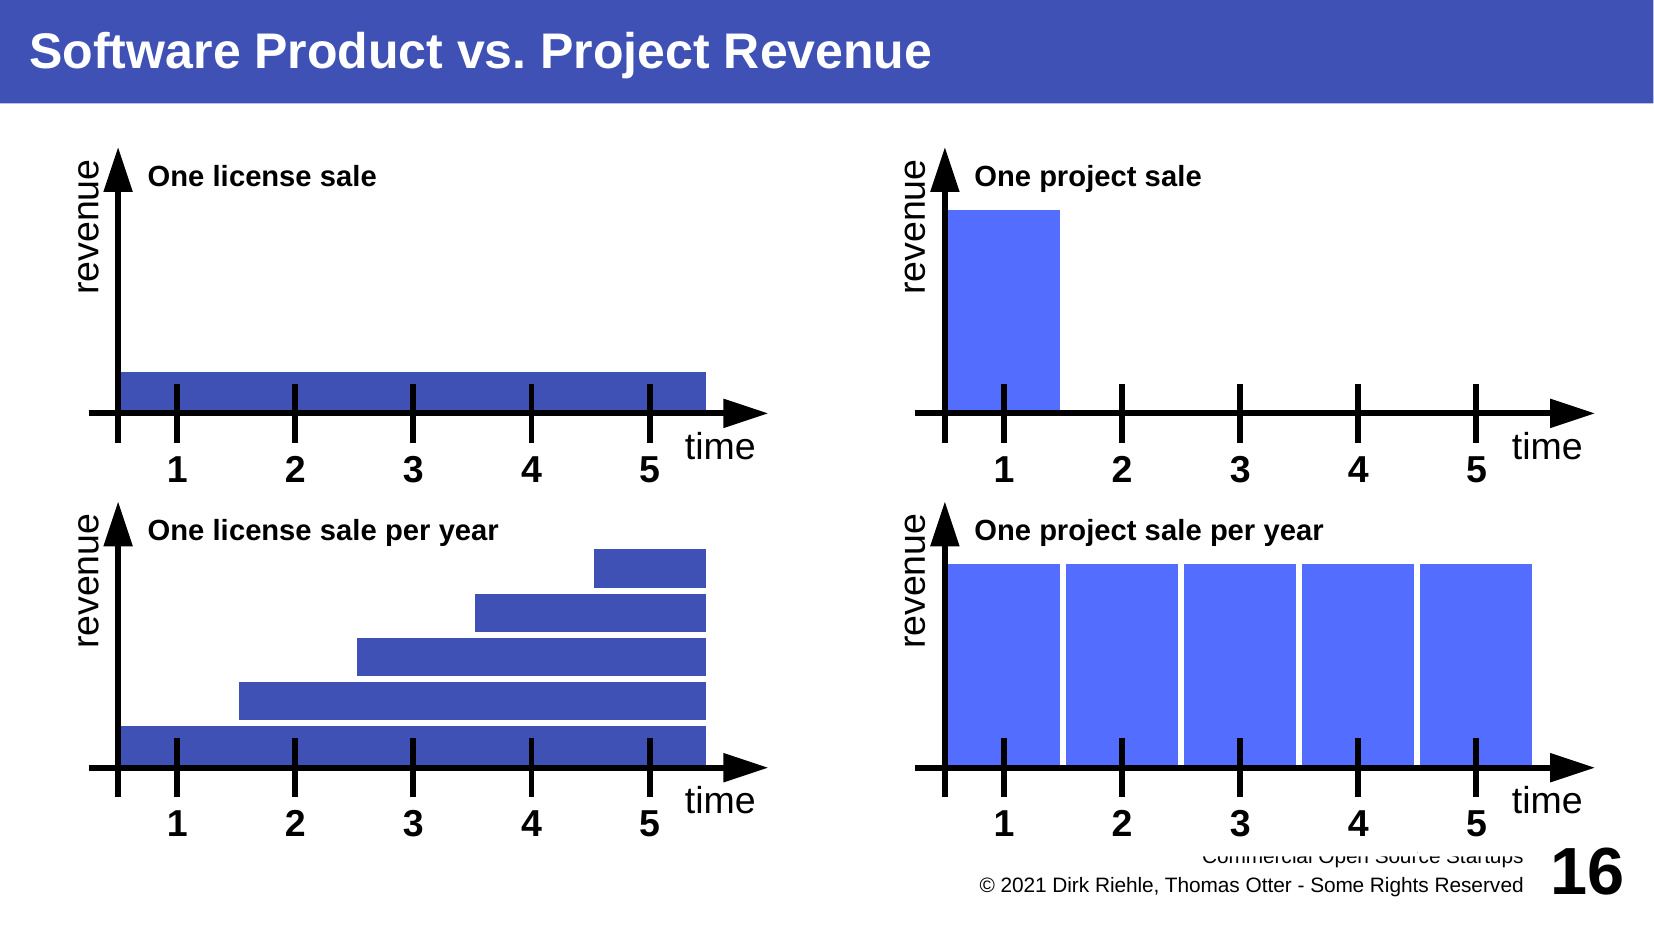

# Software Product vs. Project Revenue
One license sale
revenue
1
2
3
4
5
time
One project sale
revenue
1
2
3
4
5
time
One license sale per year
revenue
1
2
3
4
5
time
One project sale per year
revenue
1
2
3
4
5
time
Commercial Open Source Startups
16
© 2021 Dirk Riehle, Thomas Otter - Some Rights Reserved